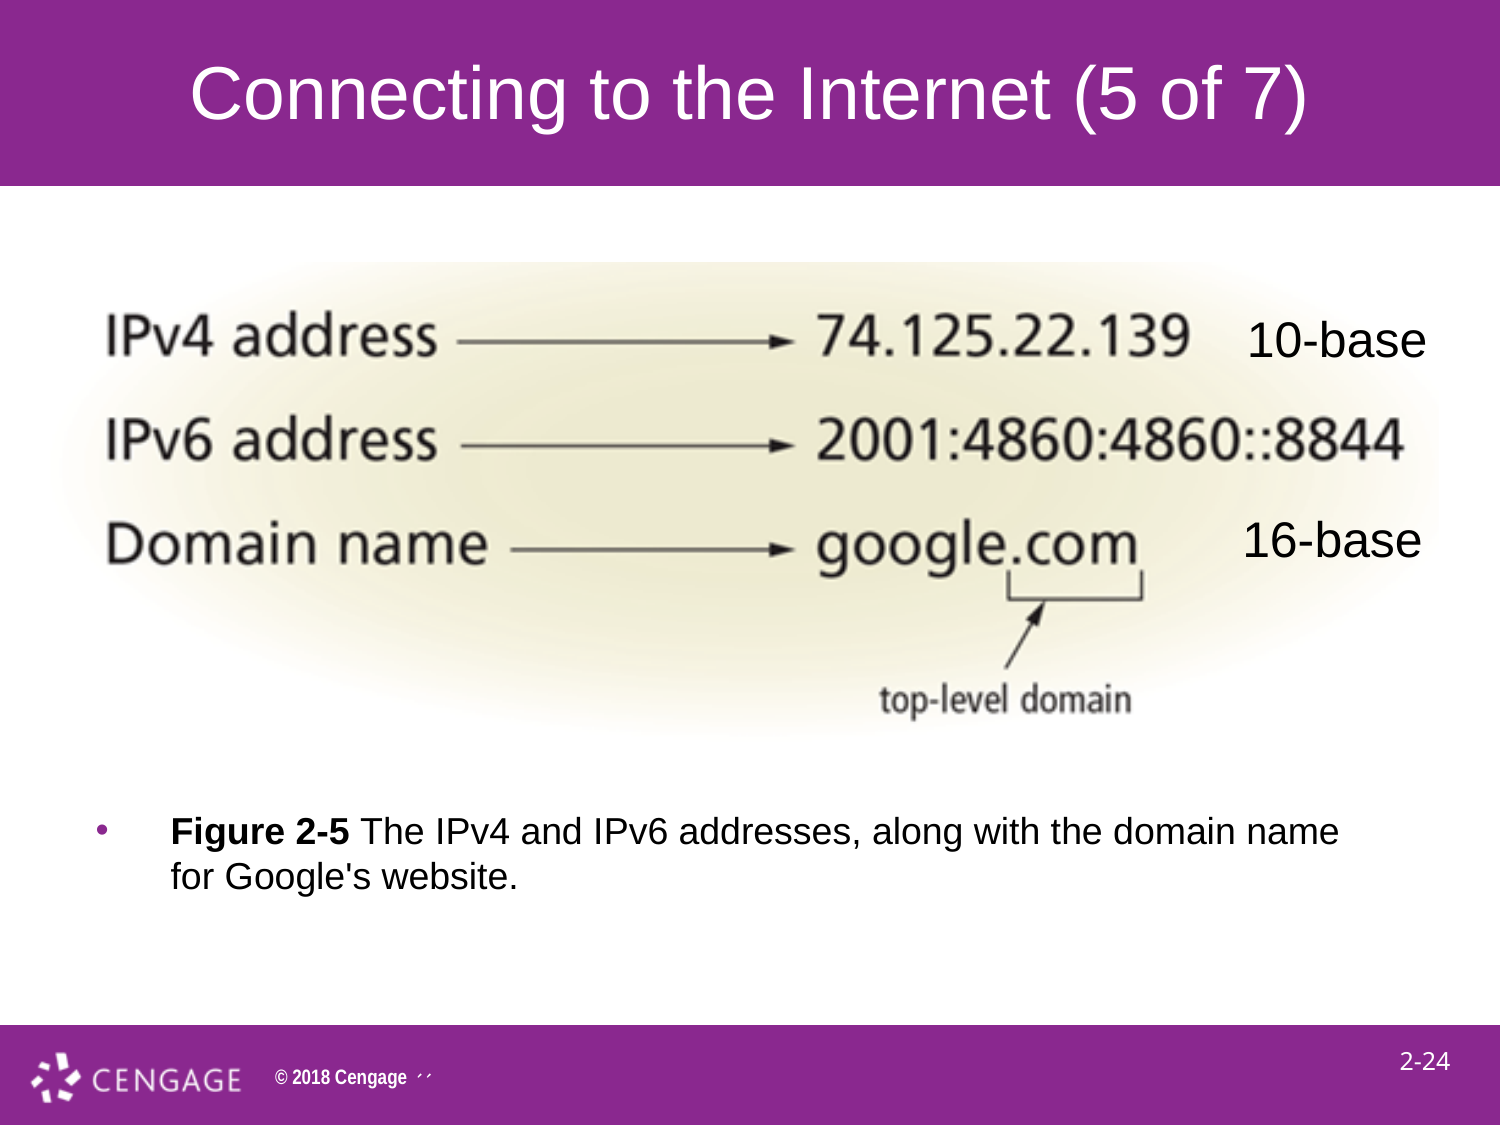

# Connecting to the Internet (5 of 7)
10-base
16-base
Figure 2-5 The IPv4 and IPv6 addresses, along with the domain name for Google's website.